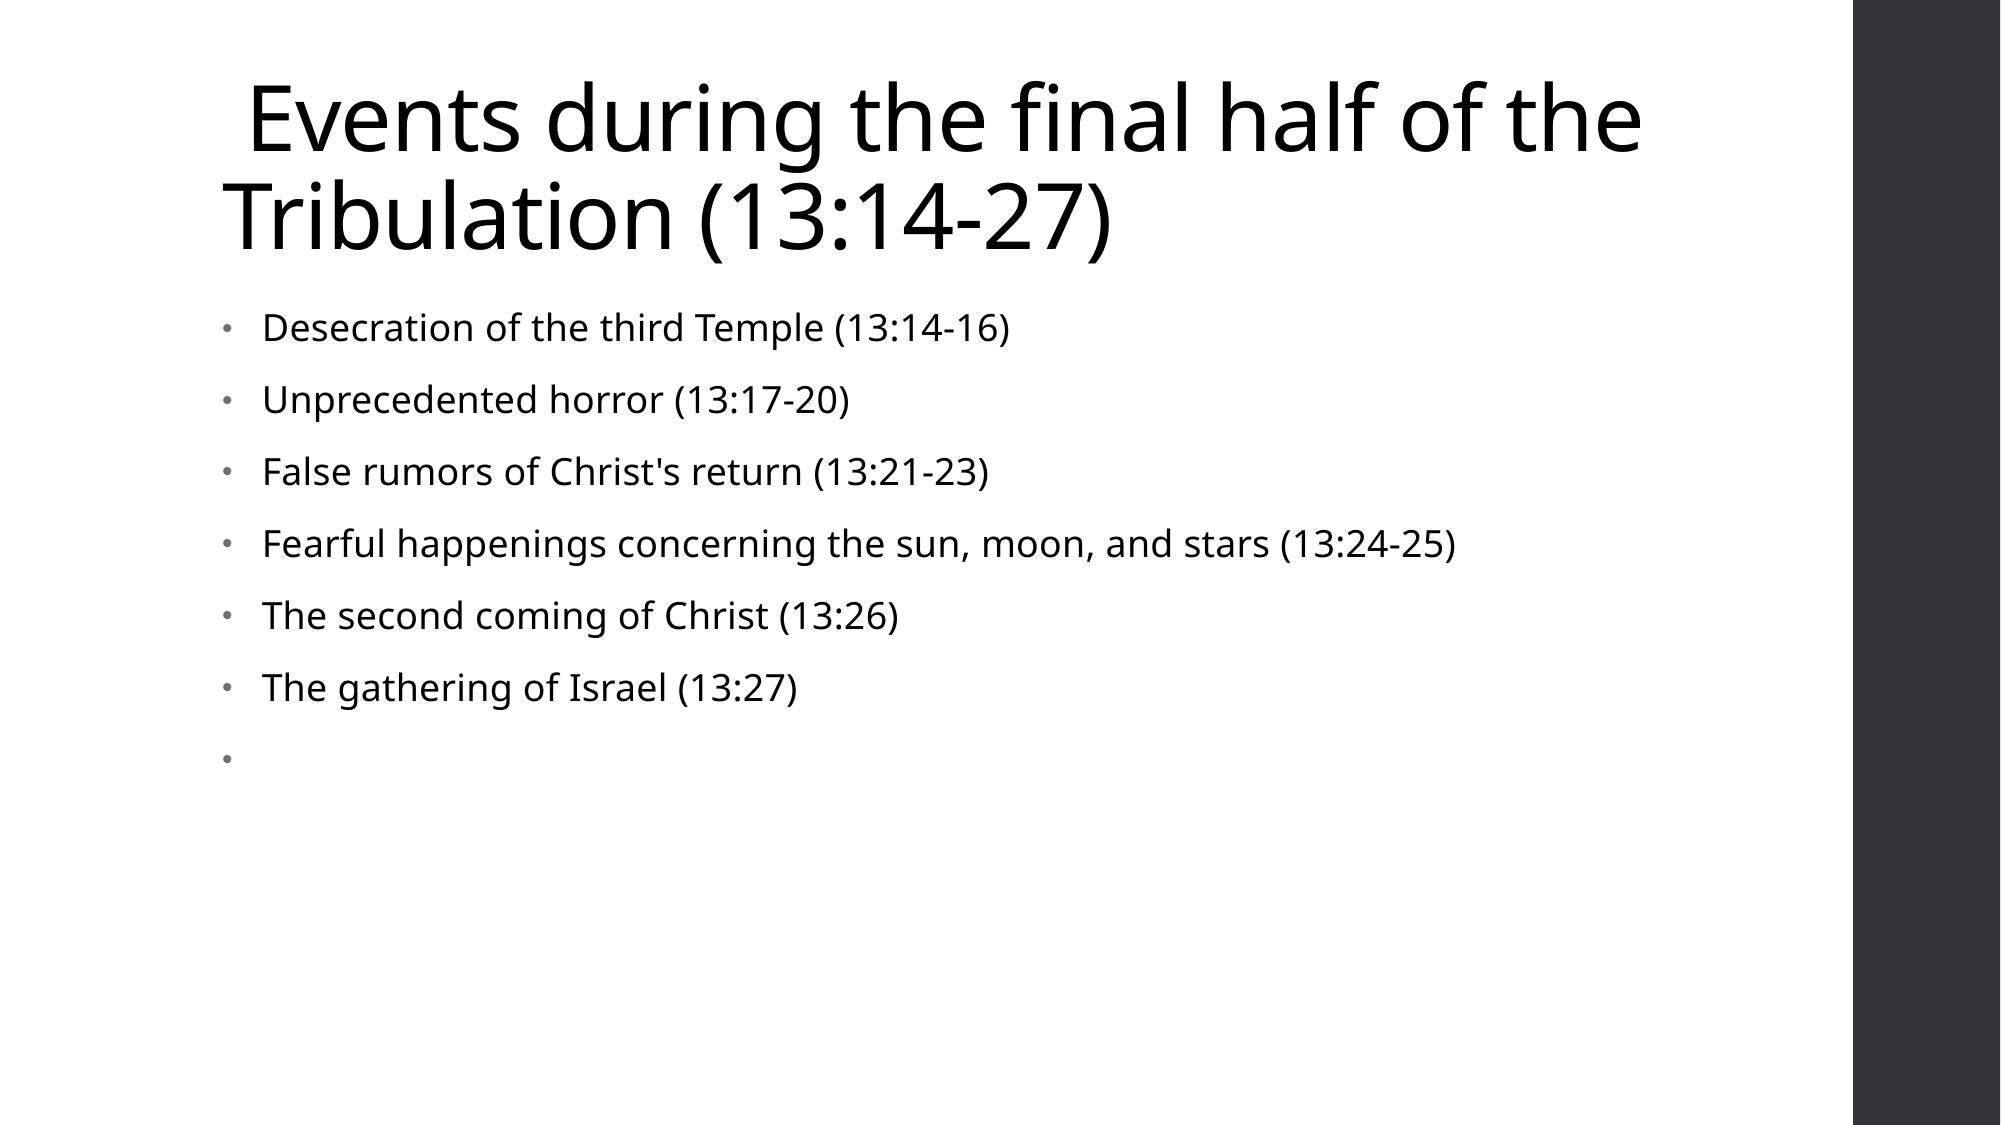

# Events during the final half of the Tribulation (13:14-27)
 Desecration of the third Temple (13:14-16)
 Unprecedented horror (13:17-20)
 False rumors of Christ's return (13:21-23)
 Fearful happenings concerning the sun, moon, and stars (13:24-25)
 The second coming of Christ (13:26)
 The gathering of Israel (13:27)